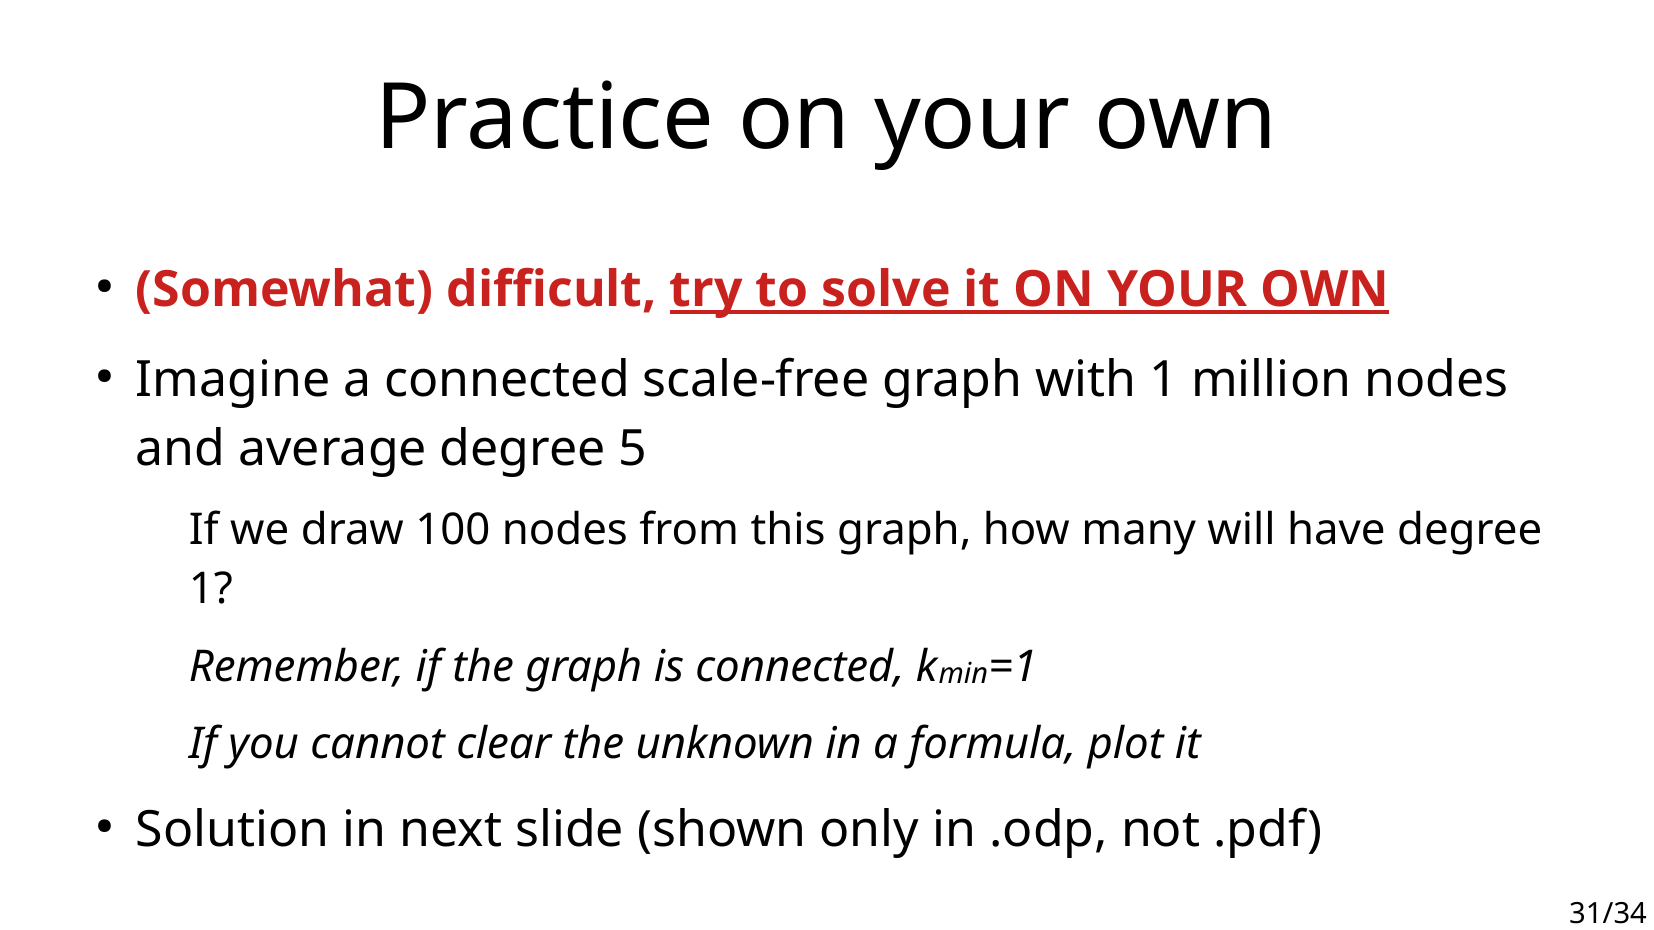

# Practice on your own
(Somewhat) difficult, try to solve it ON YOUR OWN
Imagine a connected scale-free graph with 1 million nodes and average degree 5
If we draw 100 nodes from this graph, how many will have degree 1?
Remember, if the graph is connected, kmin=1
If you cannot clear the unknown in a formula, plot it
Solution in next slide (shown only in .odp, not .pdf)
31